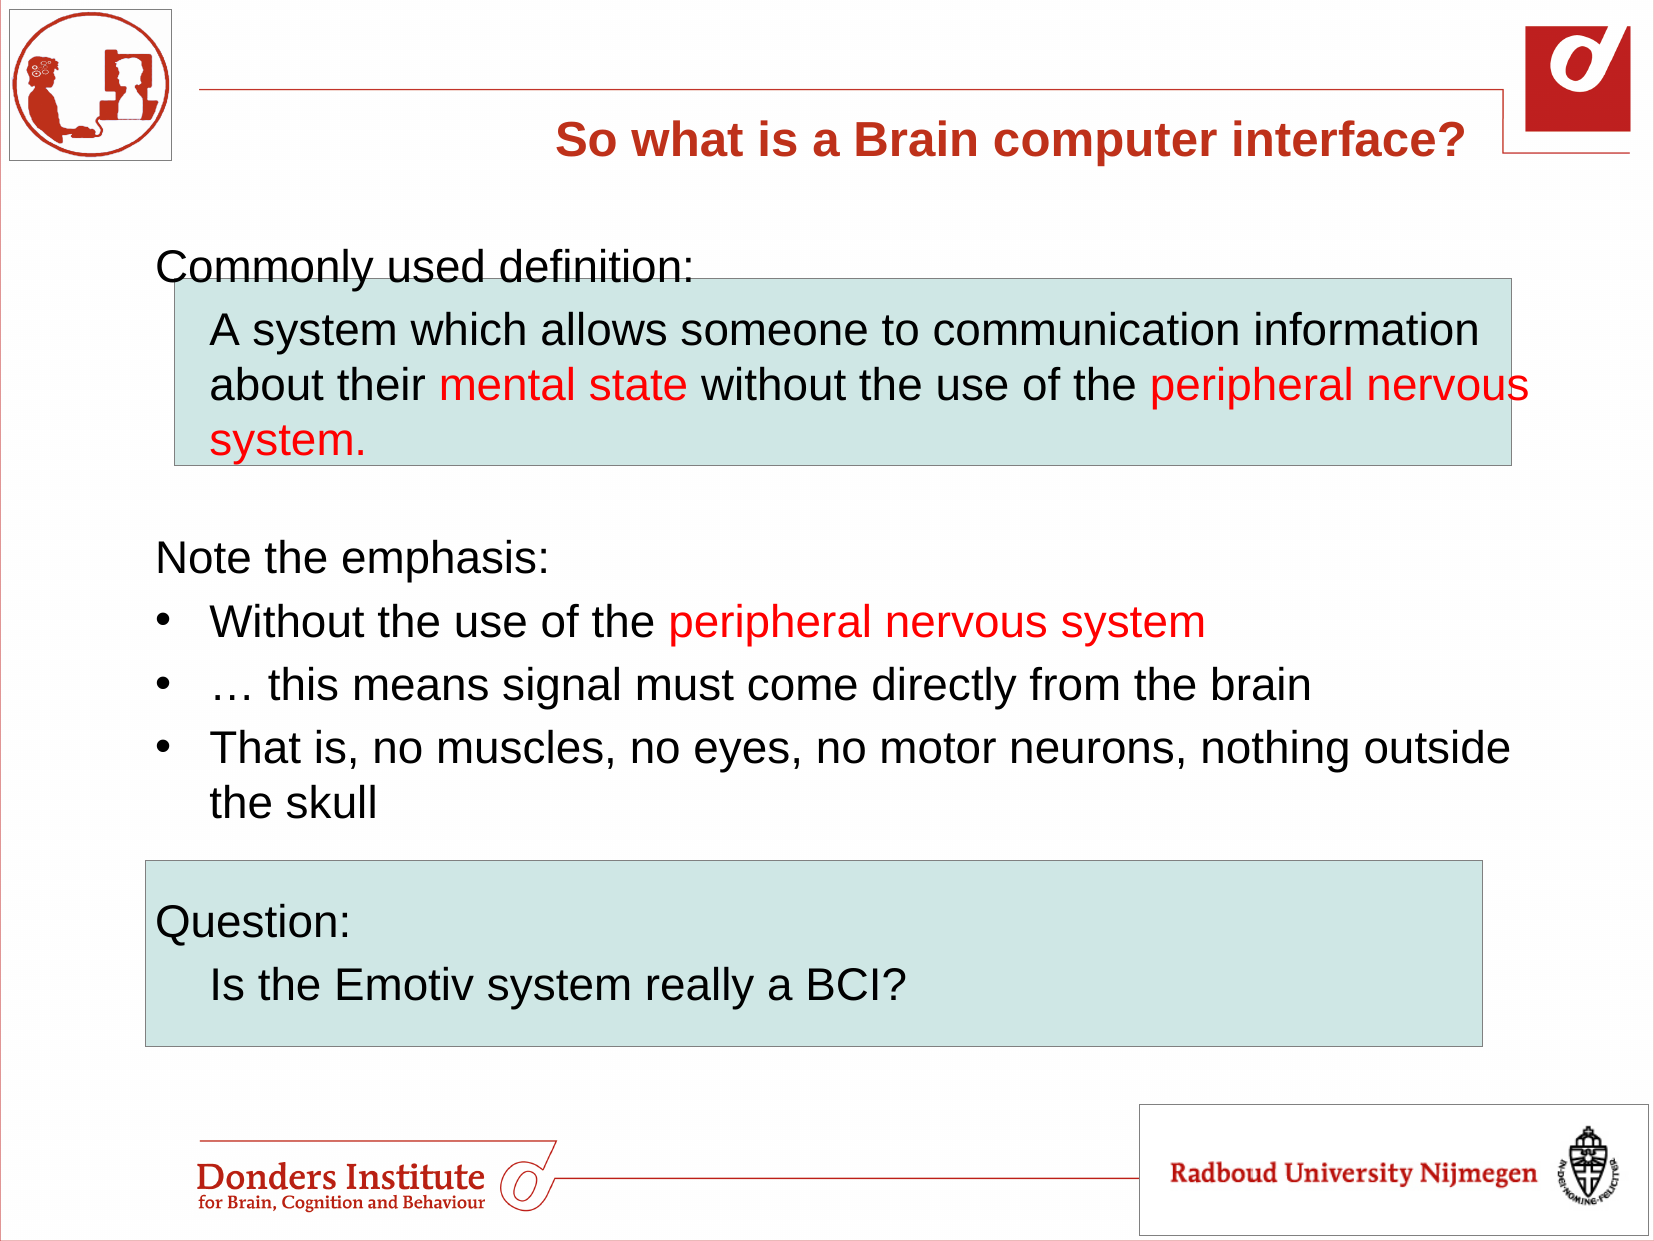

# So what is a Brain computer interface?
Commonly used definition:
A system which allows someone to communication information about their mental state without the use of the peripheral nervous system.
Note the emphasis:
Without the use of the peripheral nervous system
… this means signal must come directly from the brain
That is, no muscles, no eyes, no motor neurons, nothing outside the skull
Question:
Is the Emotiv system really a BCI?